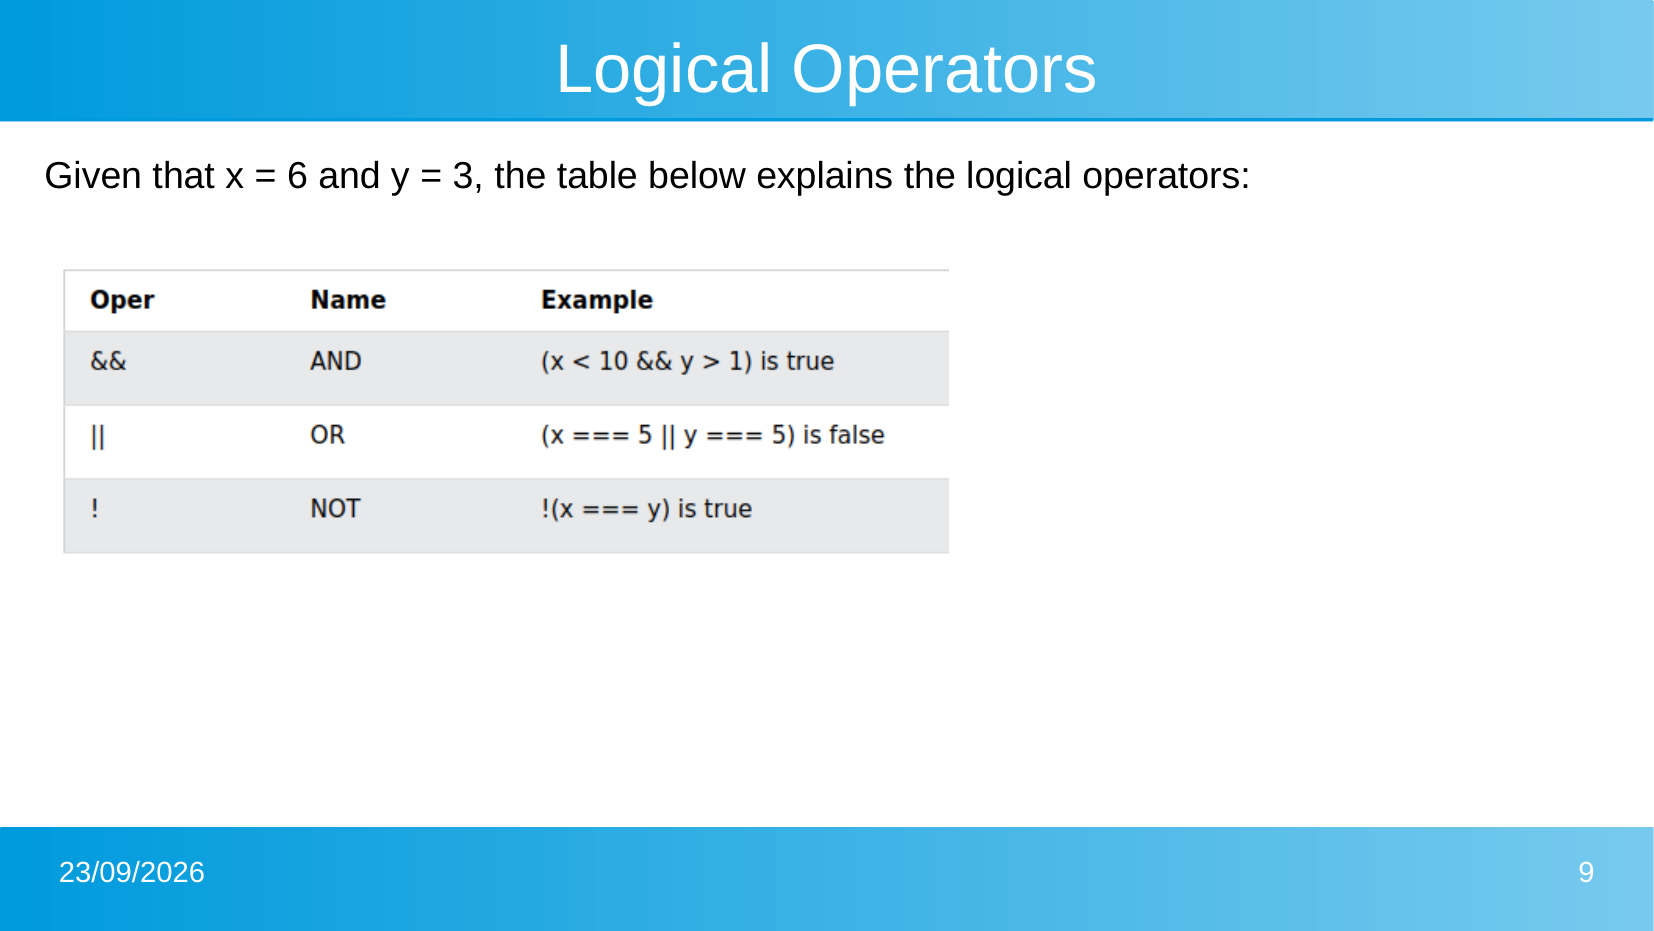

# Logical Operators
Given that x = 6 and y = 3, the table below explains the logical operators:
9